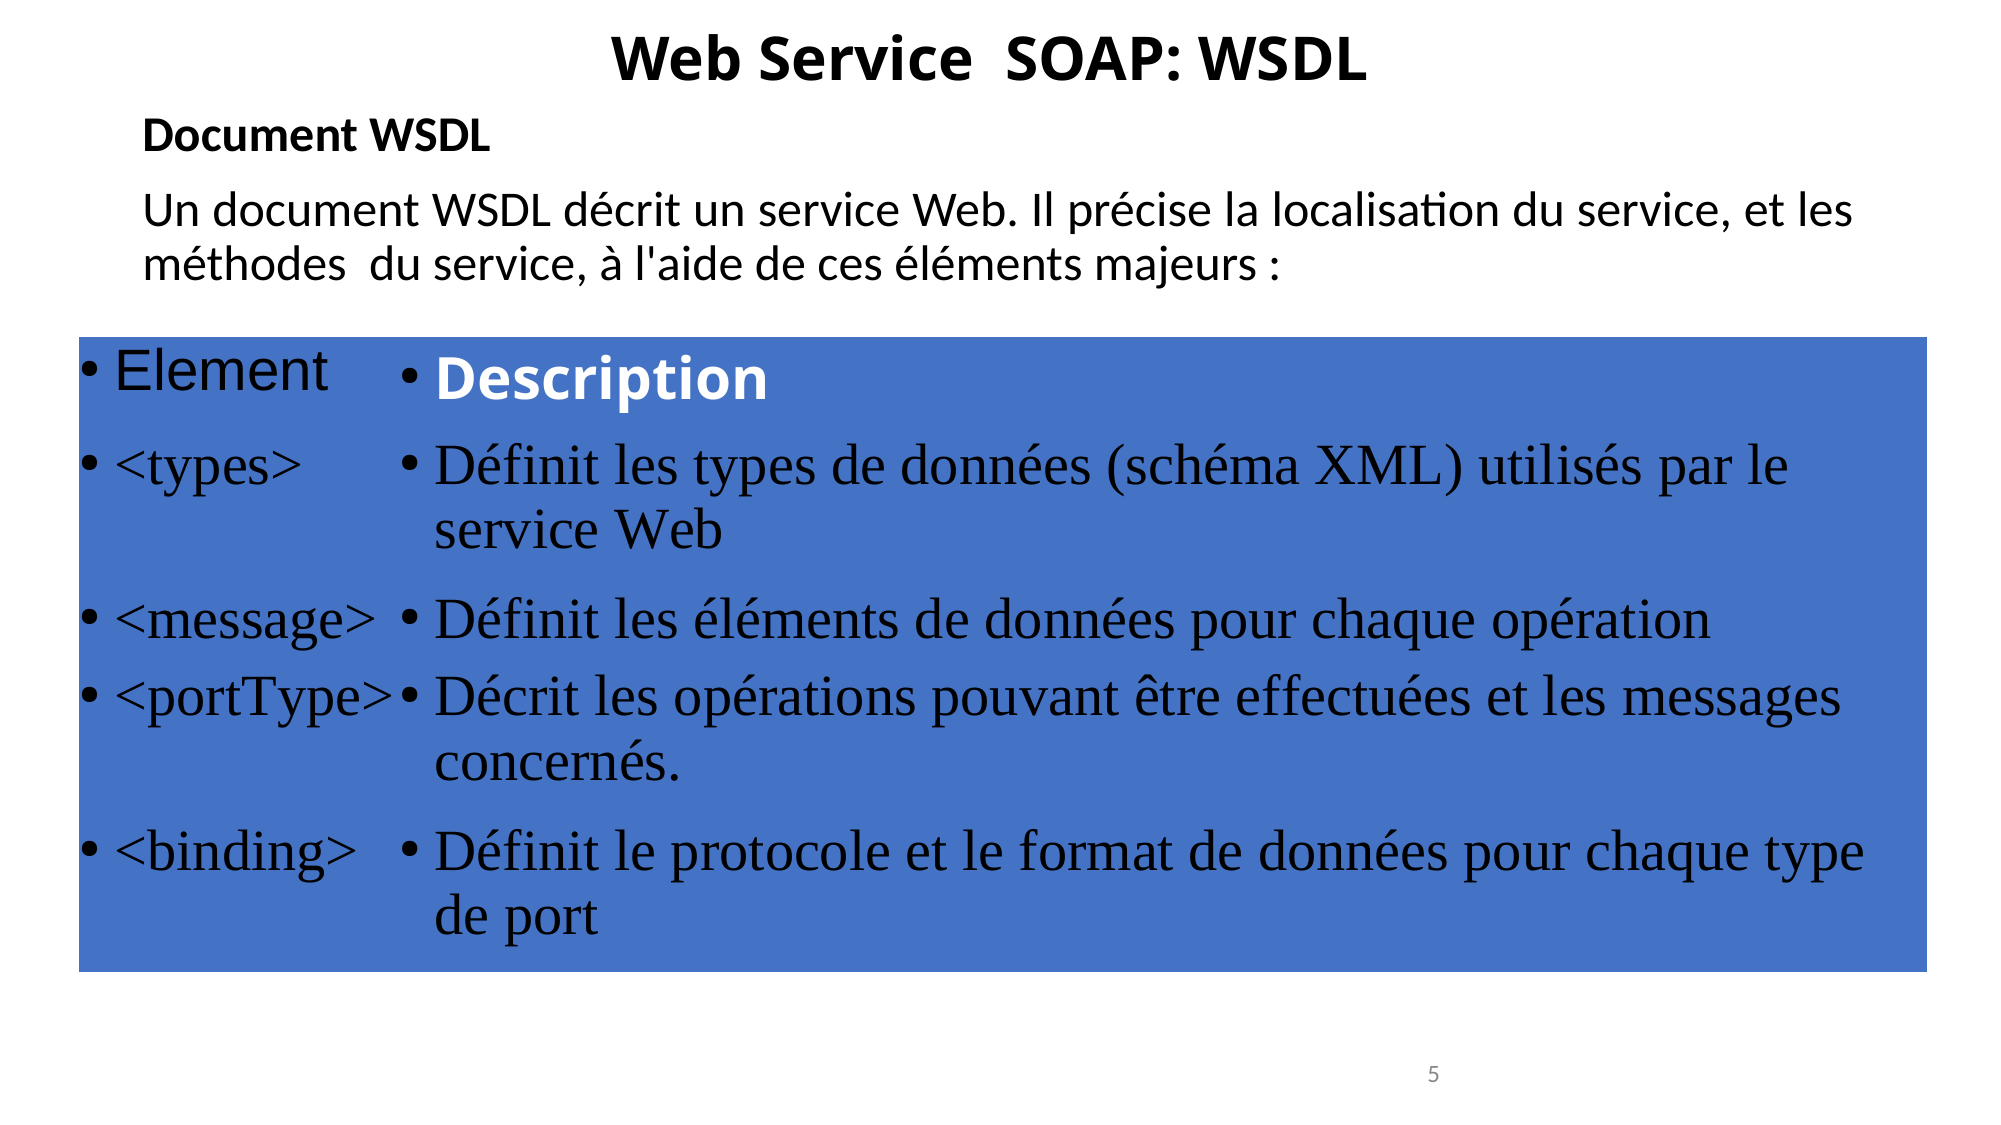

# Web Service SOAP: WSDL
Document WSDL
Un document WSDL décrit un service Web. Il précise la localisation du service, et les méthodes du service, à l'aide de ces éléments majeurs :
| Element | Description |
| --- | --- |
| <types> | Définit les types de données (schéma XML) utilisés par le service Web |
| <message> | Définit les éléments de données pour chaque opération |
| <portType> | Décrit les opérations pouvant être effectuées et les messages concernés. |
| <binding> | Définit le protocole et le format de données pour chaque type de port |